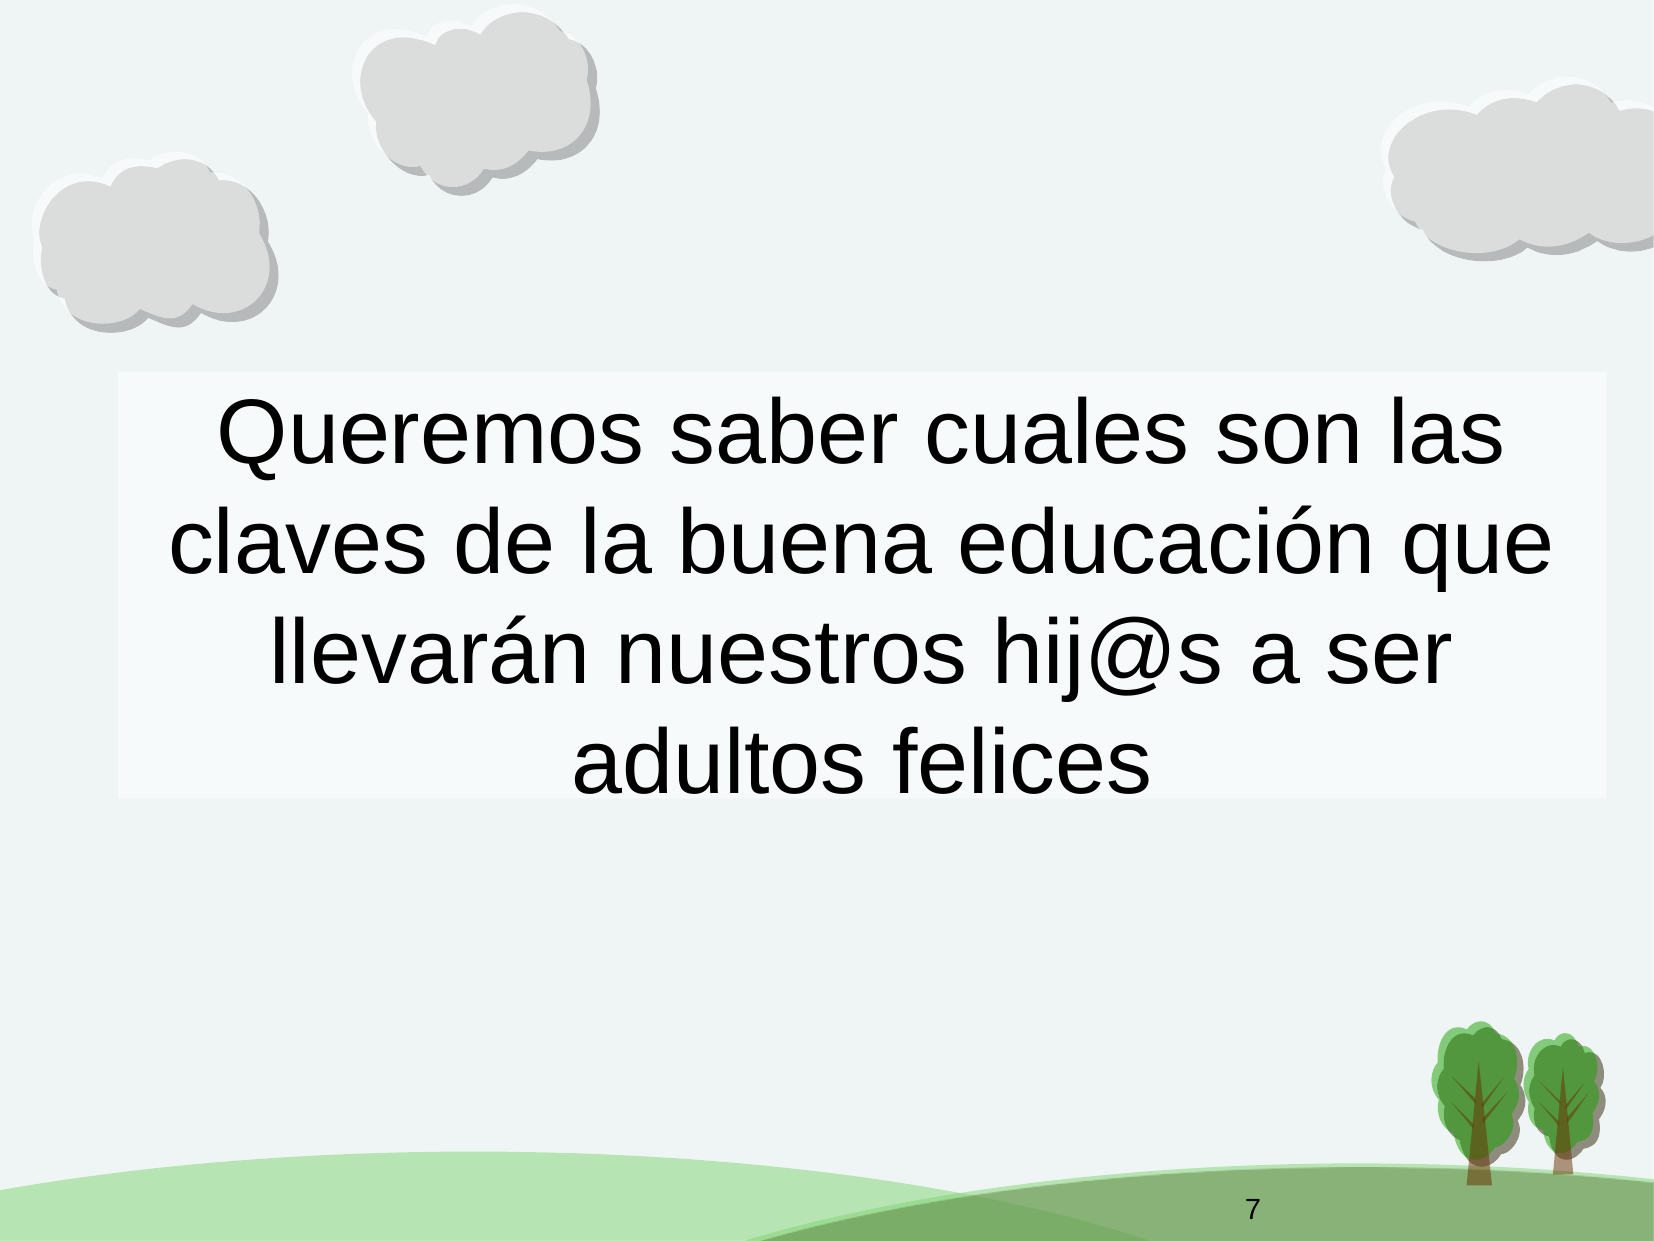

# Queremos saber cuales son las claves de la buena educación que llevarán nuestros hij@s a ser adultos felices